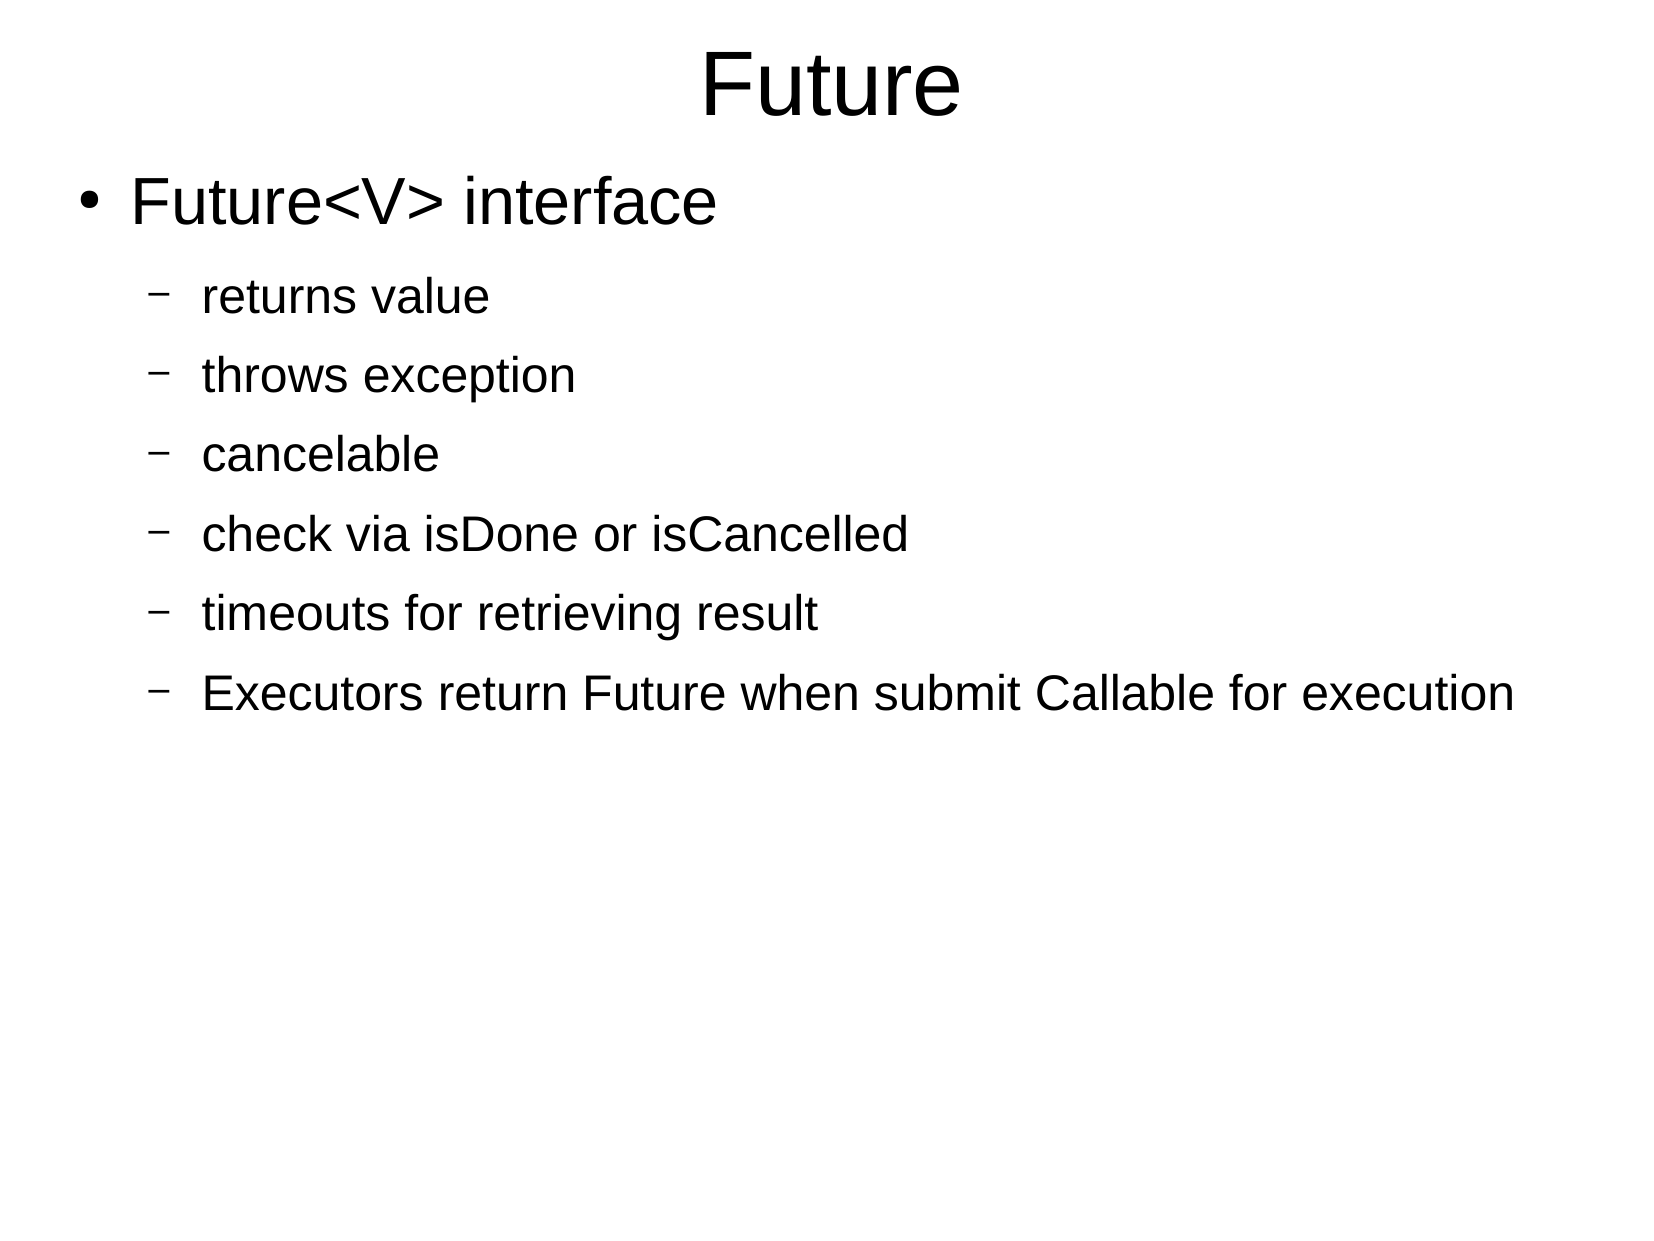

# Future
Future<V> interface
returns value
throws exception
cancelable
check via isDone or isCancelled
timeouts for retrieving result
Executors return Future when submit Callable for execution